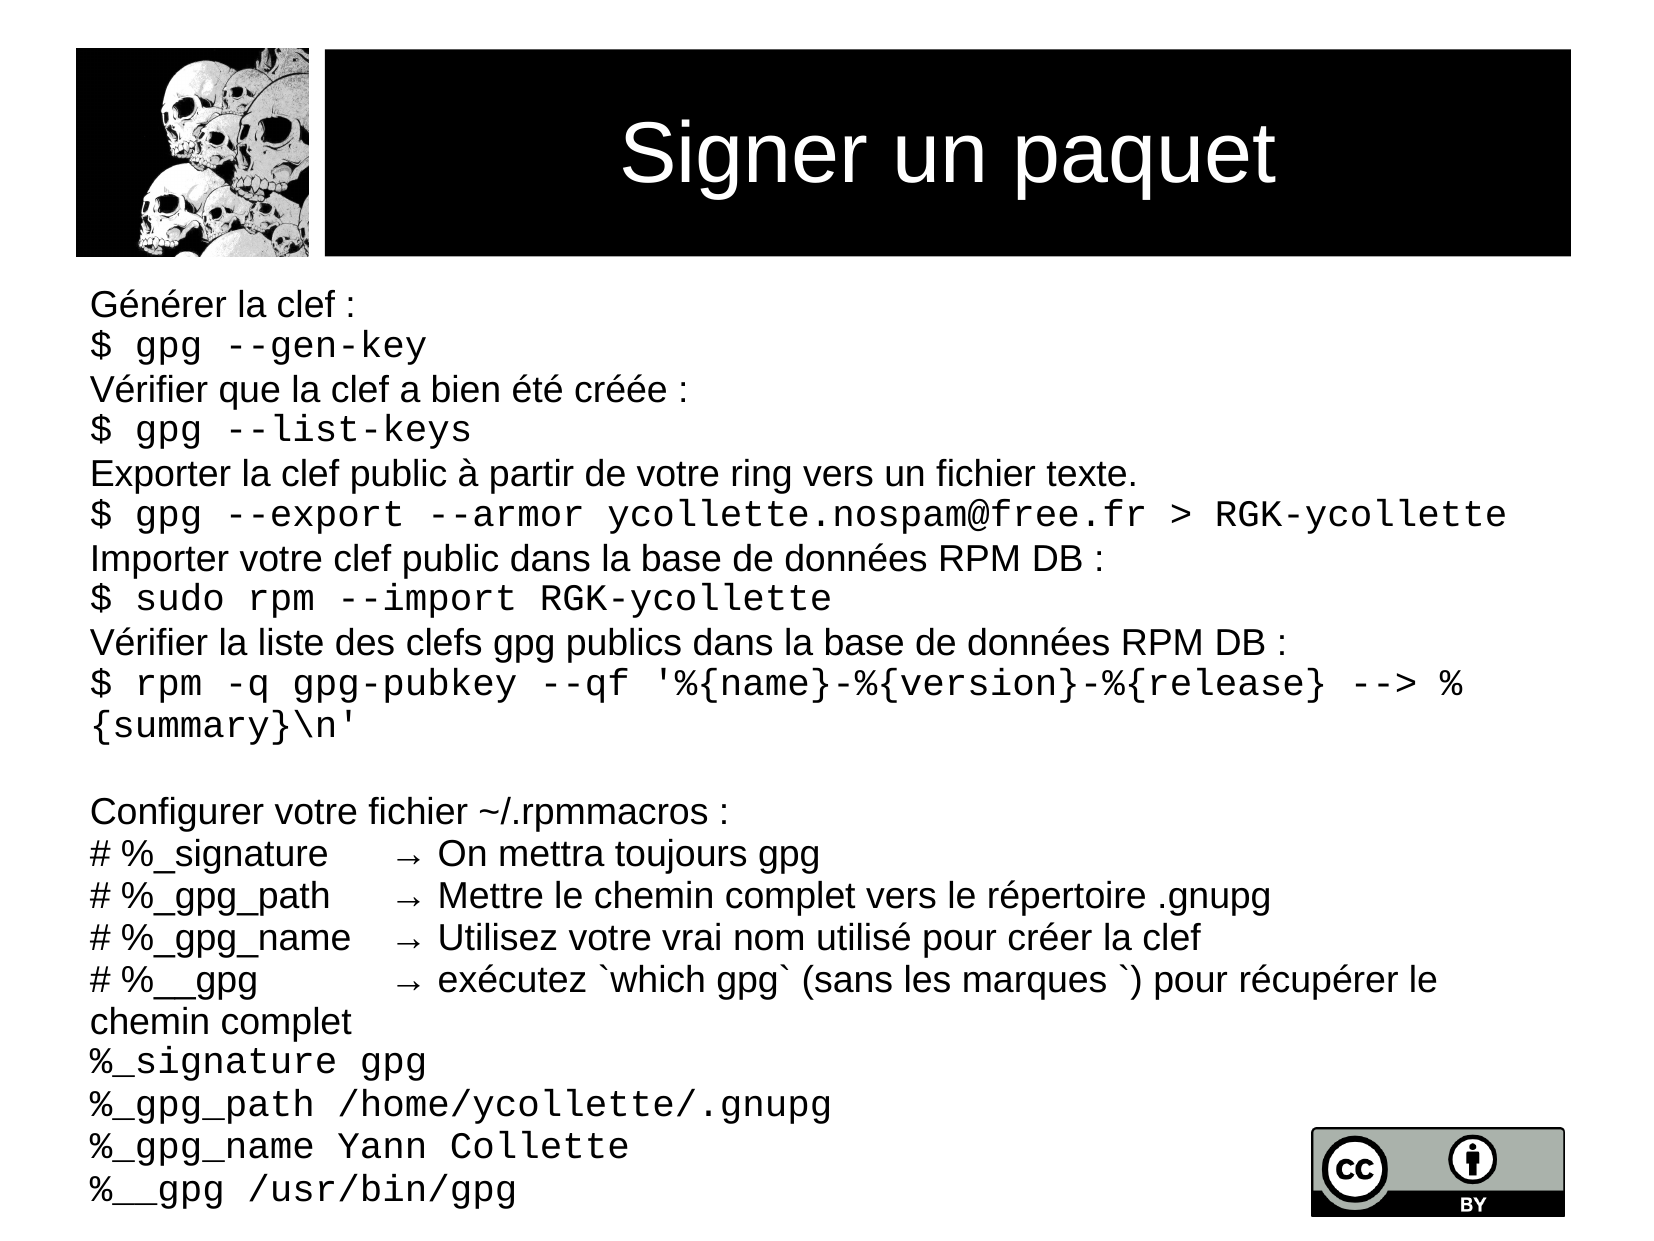

# Signer un paquet
Générer la clef :
$ gpg --gen-key
Vérifier que la clef a bien été créée :
$ gpg --list-keys
Exporter la clef public à partir de votre ring vers un fichier texte.
$ gpg --export --armor ycollette.nospam@free.fr > RGK-ycollette
Importer votre clef public dans la base de données RPM DB :
$ sudo rpm --import RGK-ycollette
Vérifier la liste des clefs gpg publics dans la base de données RPM DB :
$ rpm -q gpg-pubkey --qf '%{name}-%{version}-%{release} --> %{summary}\n'
Configurer votre fichier ~/.rpmmacros :
# %_signature 	→ On mettra toujours gpg
# %_gpg_path 	→ Mettre le chemin complet vers le répertoire .gnupg
# %_gpg_name 	→ Utilisez votre vrai nom utilisé pour créer la clef
# %__gpg 		→ exécutez `which gpg` (sans les marques `) pour récupérer le chemin complet
%_signature gpg
%_gpg_path /home/ycollette/.gnupg
%_gpg_name Yann Collette
%__gpg /usr/bin/gpg